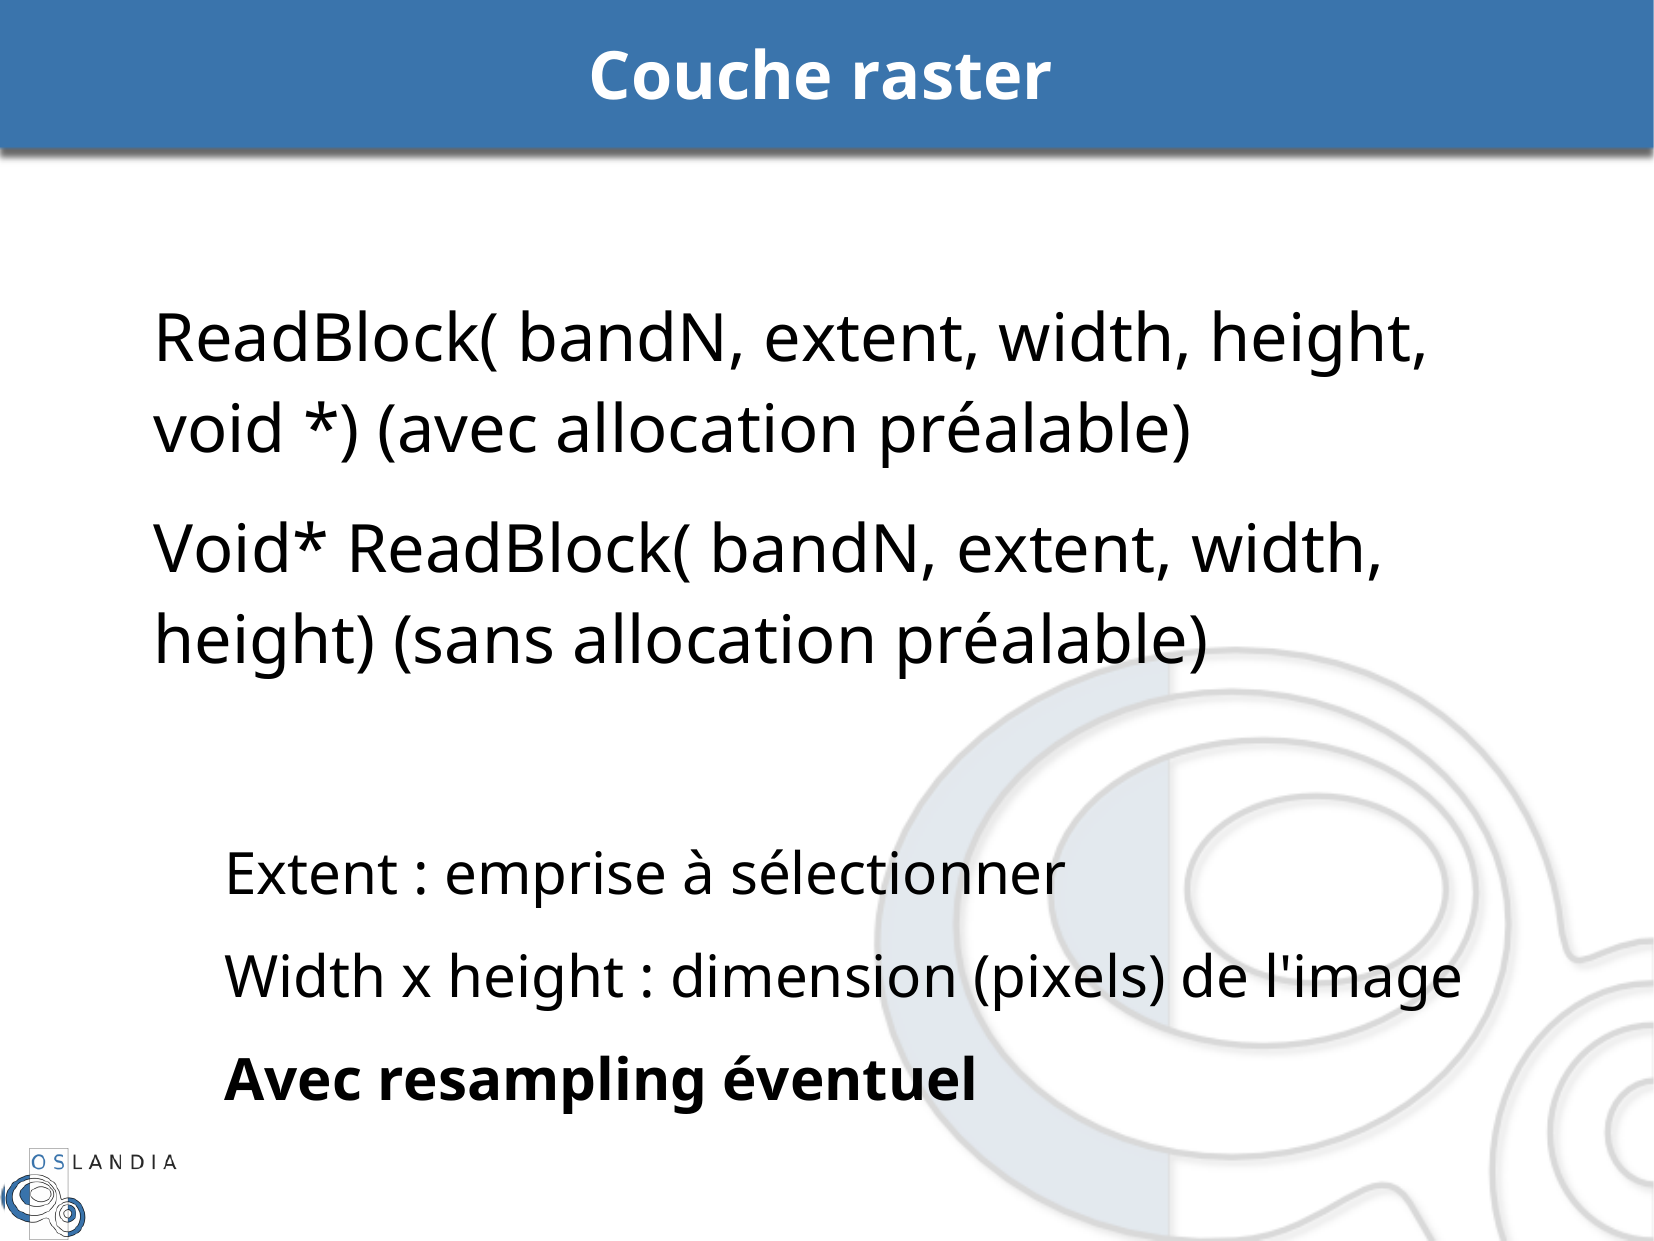

# Couche raster
ReadBlock( bandN, extent, width, height, void *) (avec allocation préalable)
Void* ReadBlock( bandN, extent, width, height) (sans allocation préalable)
Extent : emprise à sélectionner
Width x height : dimension (pixels) de l'image
Avec resampling éventuel